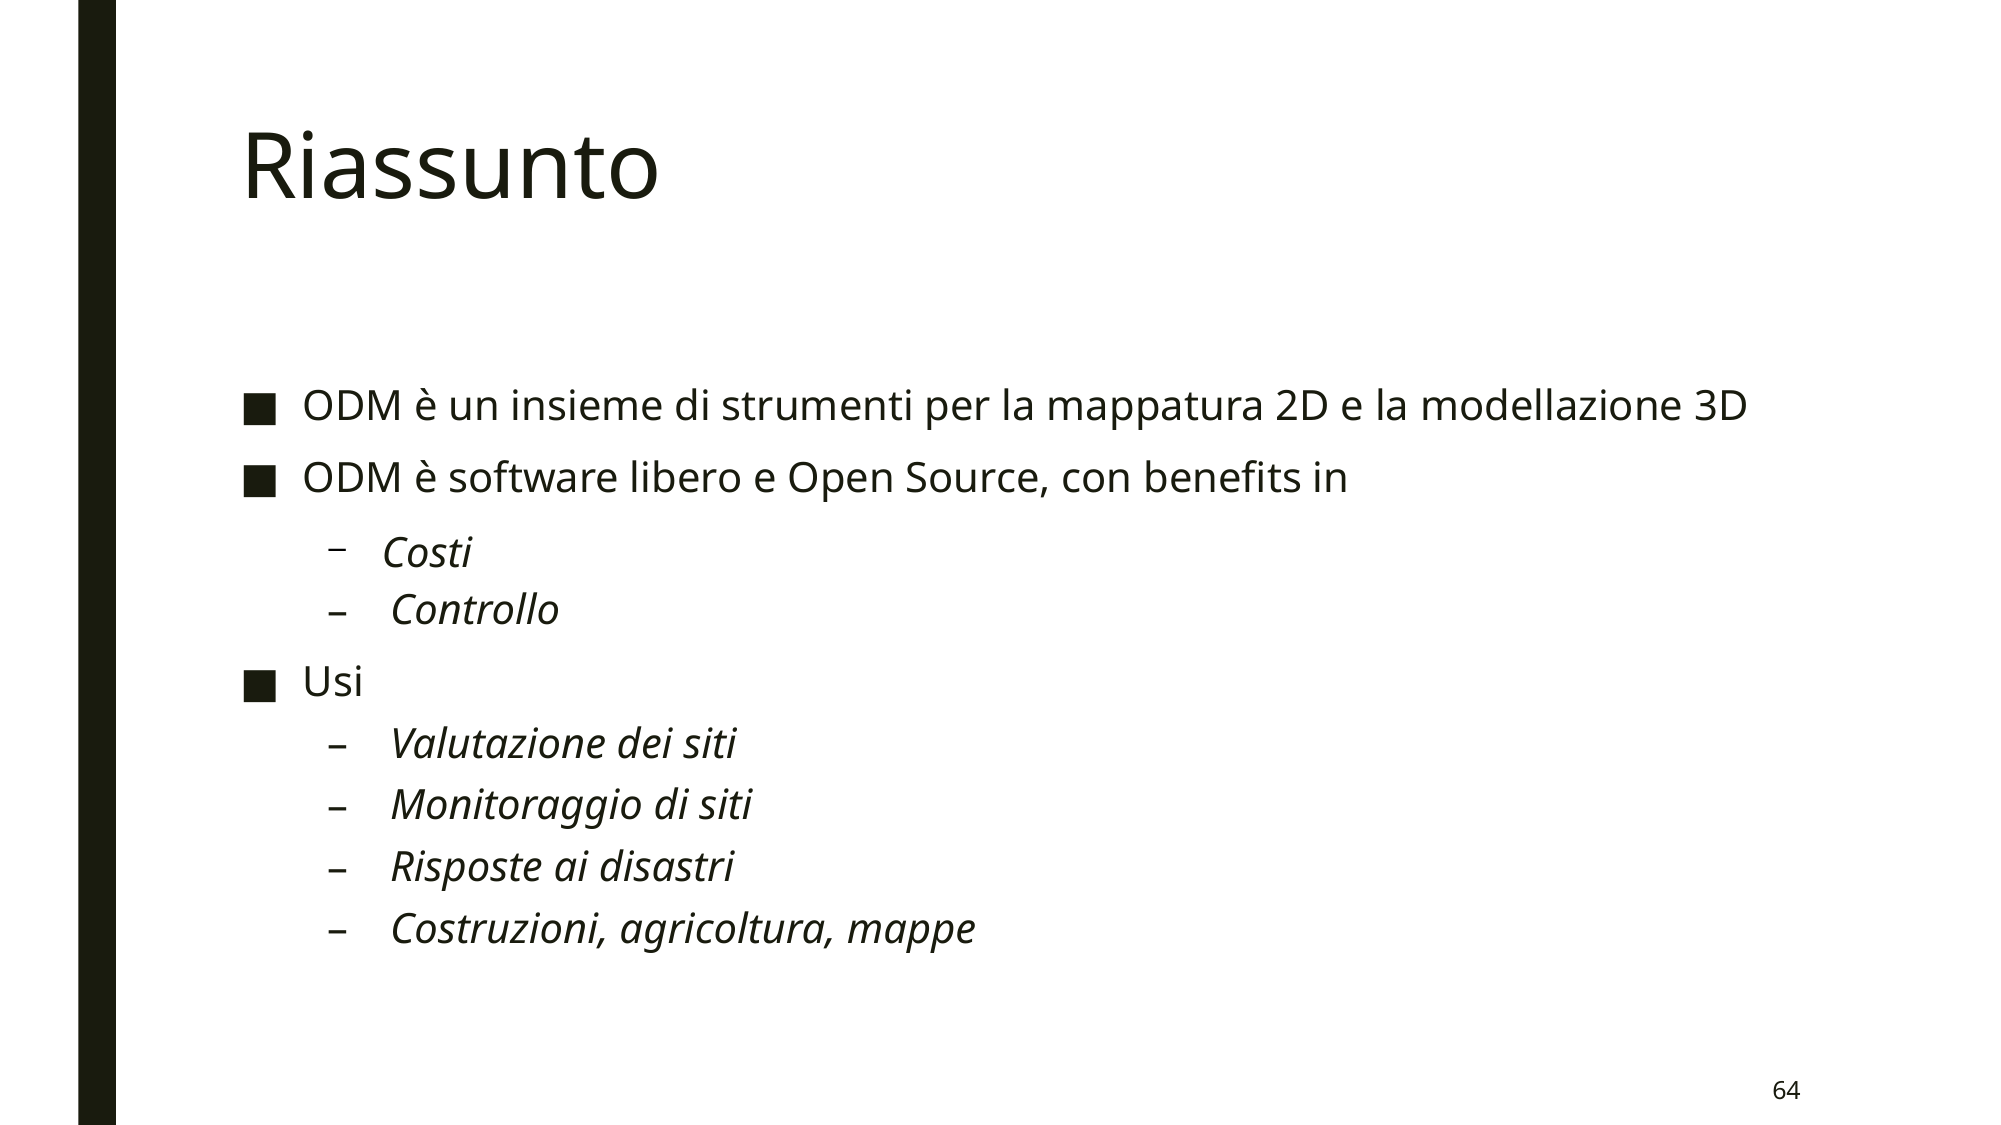

# Riassunto
ODM è un insieme di strumenti per la mappatura 2D e la modellazione 3D
ODM è software libero e Open Source, con benefits in
Costi
Controllo
Usi
Valutazione dei siti
Monitoraggio di siti
Risposte ai disastri
Costruzioni, agricoltura, mappe